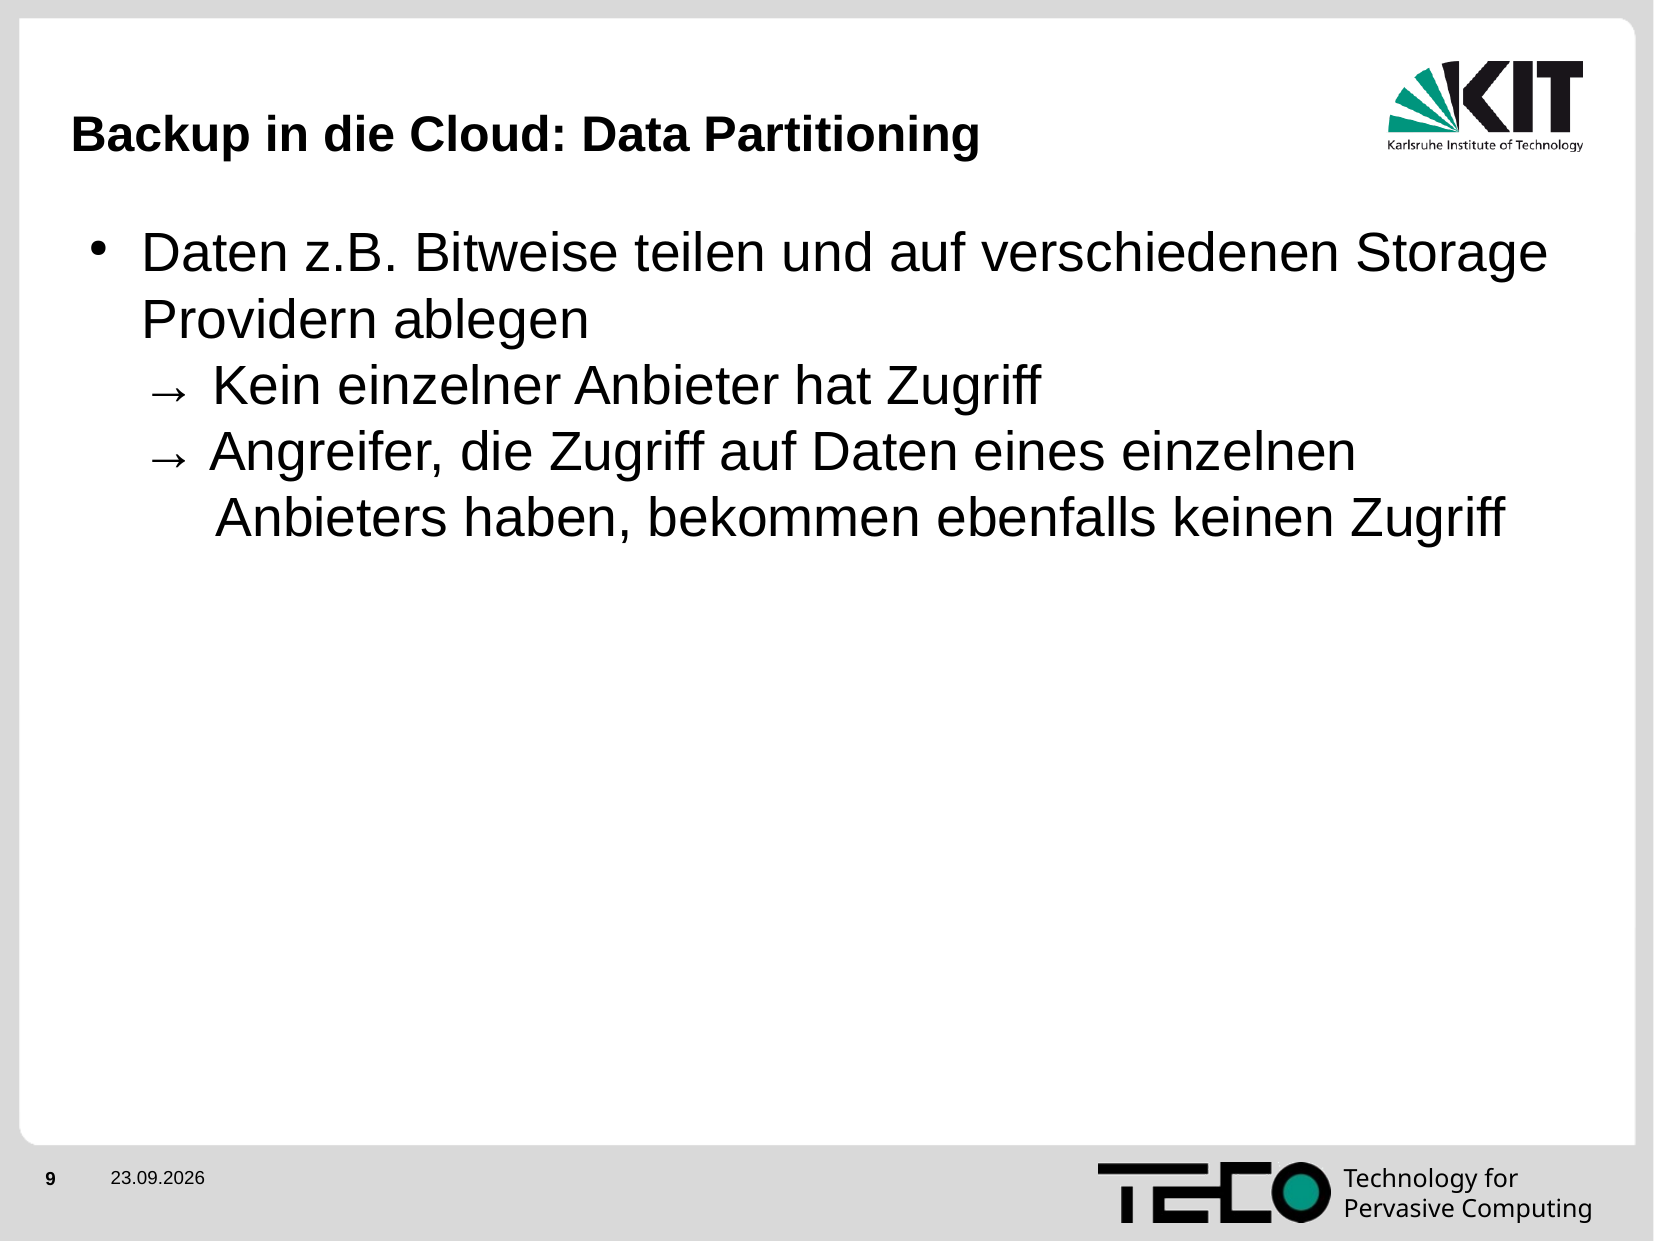

# Backup in die Cloud: Data Partitioning
Daten z.B. Bitweise teilen und auf verschiedenen Storage Providern ablegen
→ Kein einzelner Anbieter hat Zugriff
→ Angreifer, die Zugriff auf Daten eines einzelnen
	Anbieters haben, bekommen ebenfalls keinen Zugriff